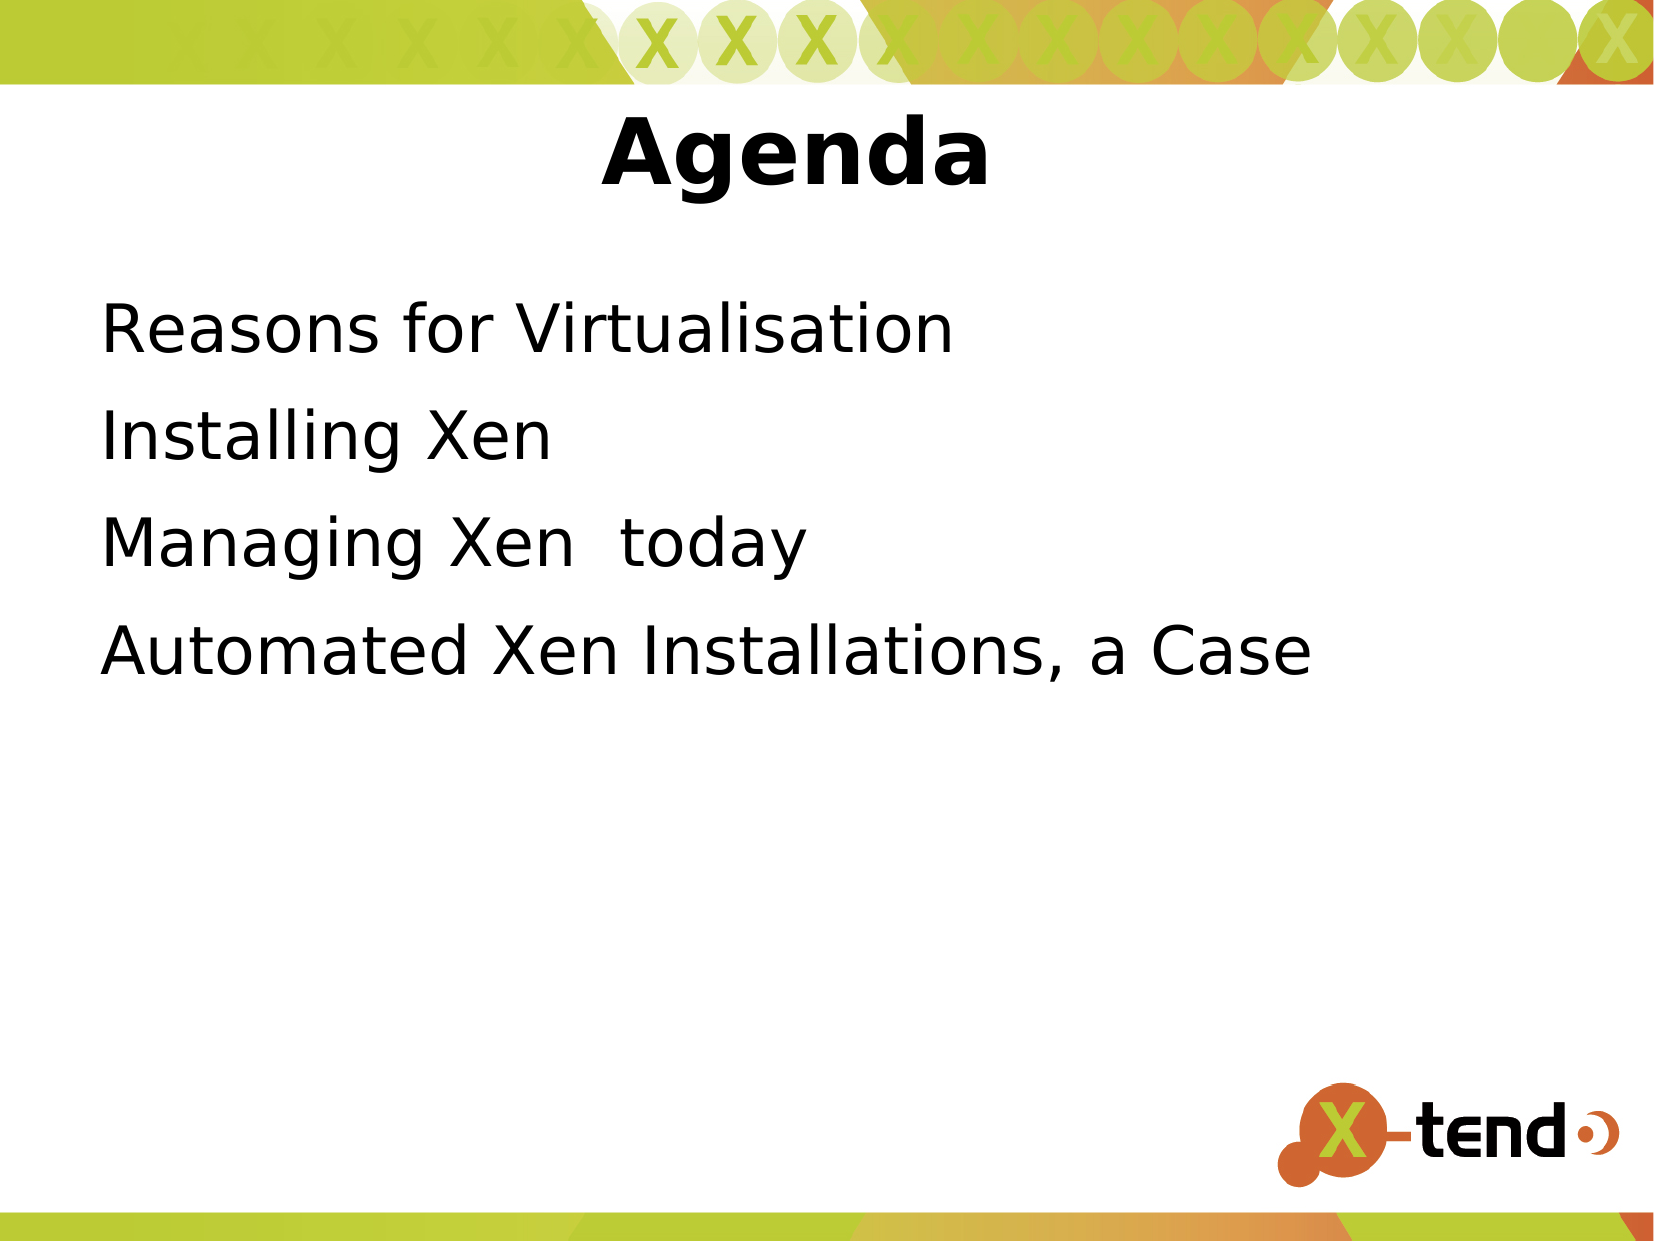

# Agenda
Reasons for Virtualisation
Installing Xen
Managing Xen today
Automated Xen Installations, a Case